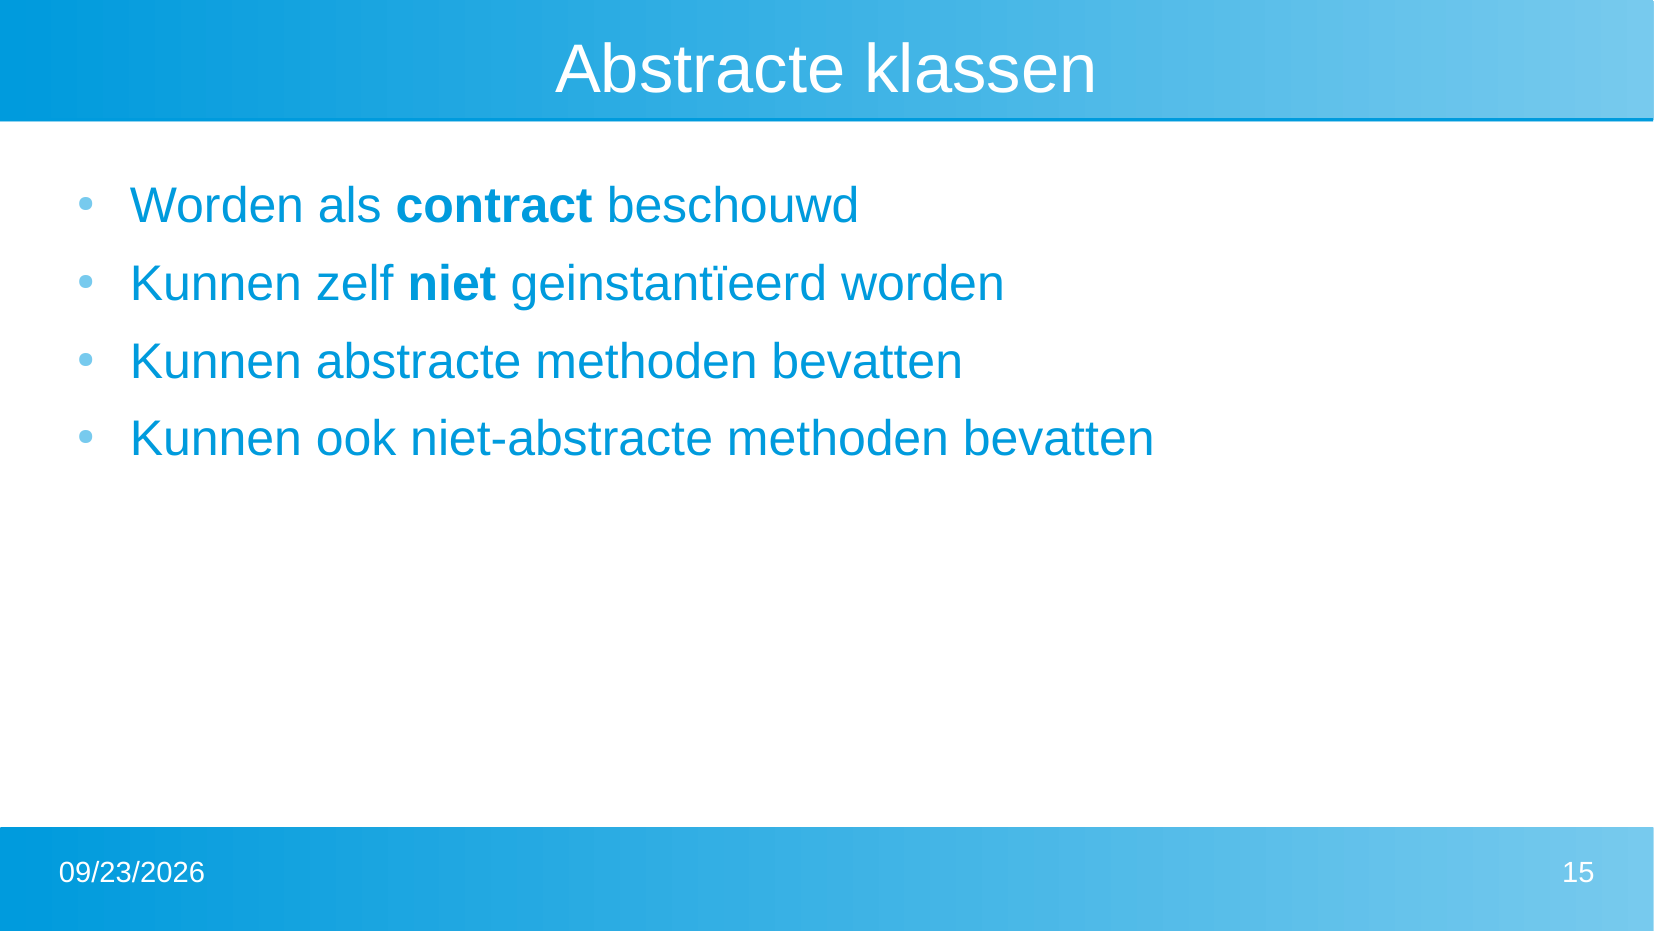

# Abstracte klassen
Worden als contract beschouwd
Kunnen zelf niet geinstantïeerd worden
Kunnen abstracte methoden bevatten
Kunnen ook niet-abstracte methoden bevatten
15